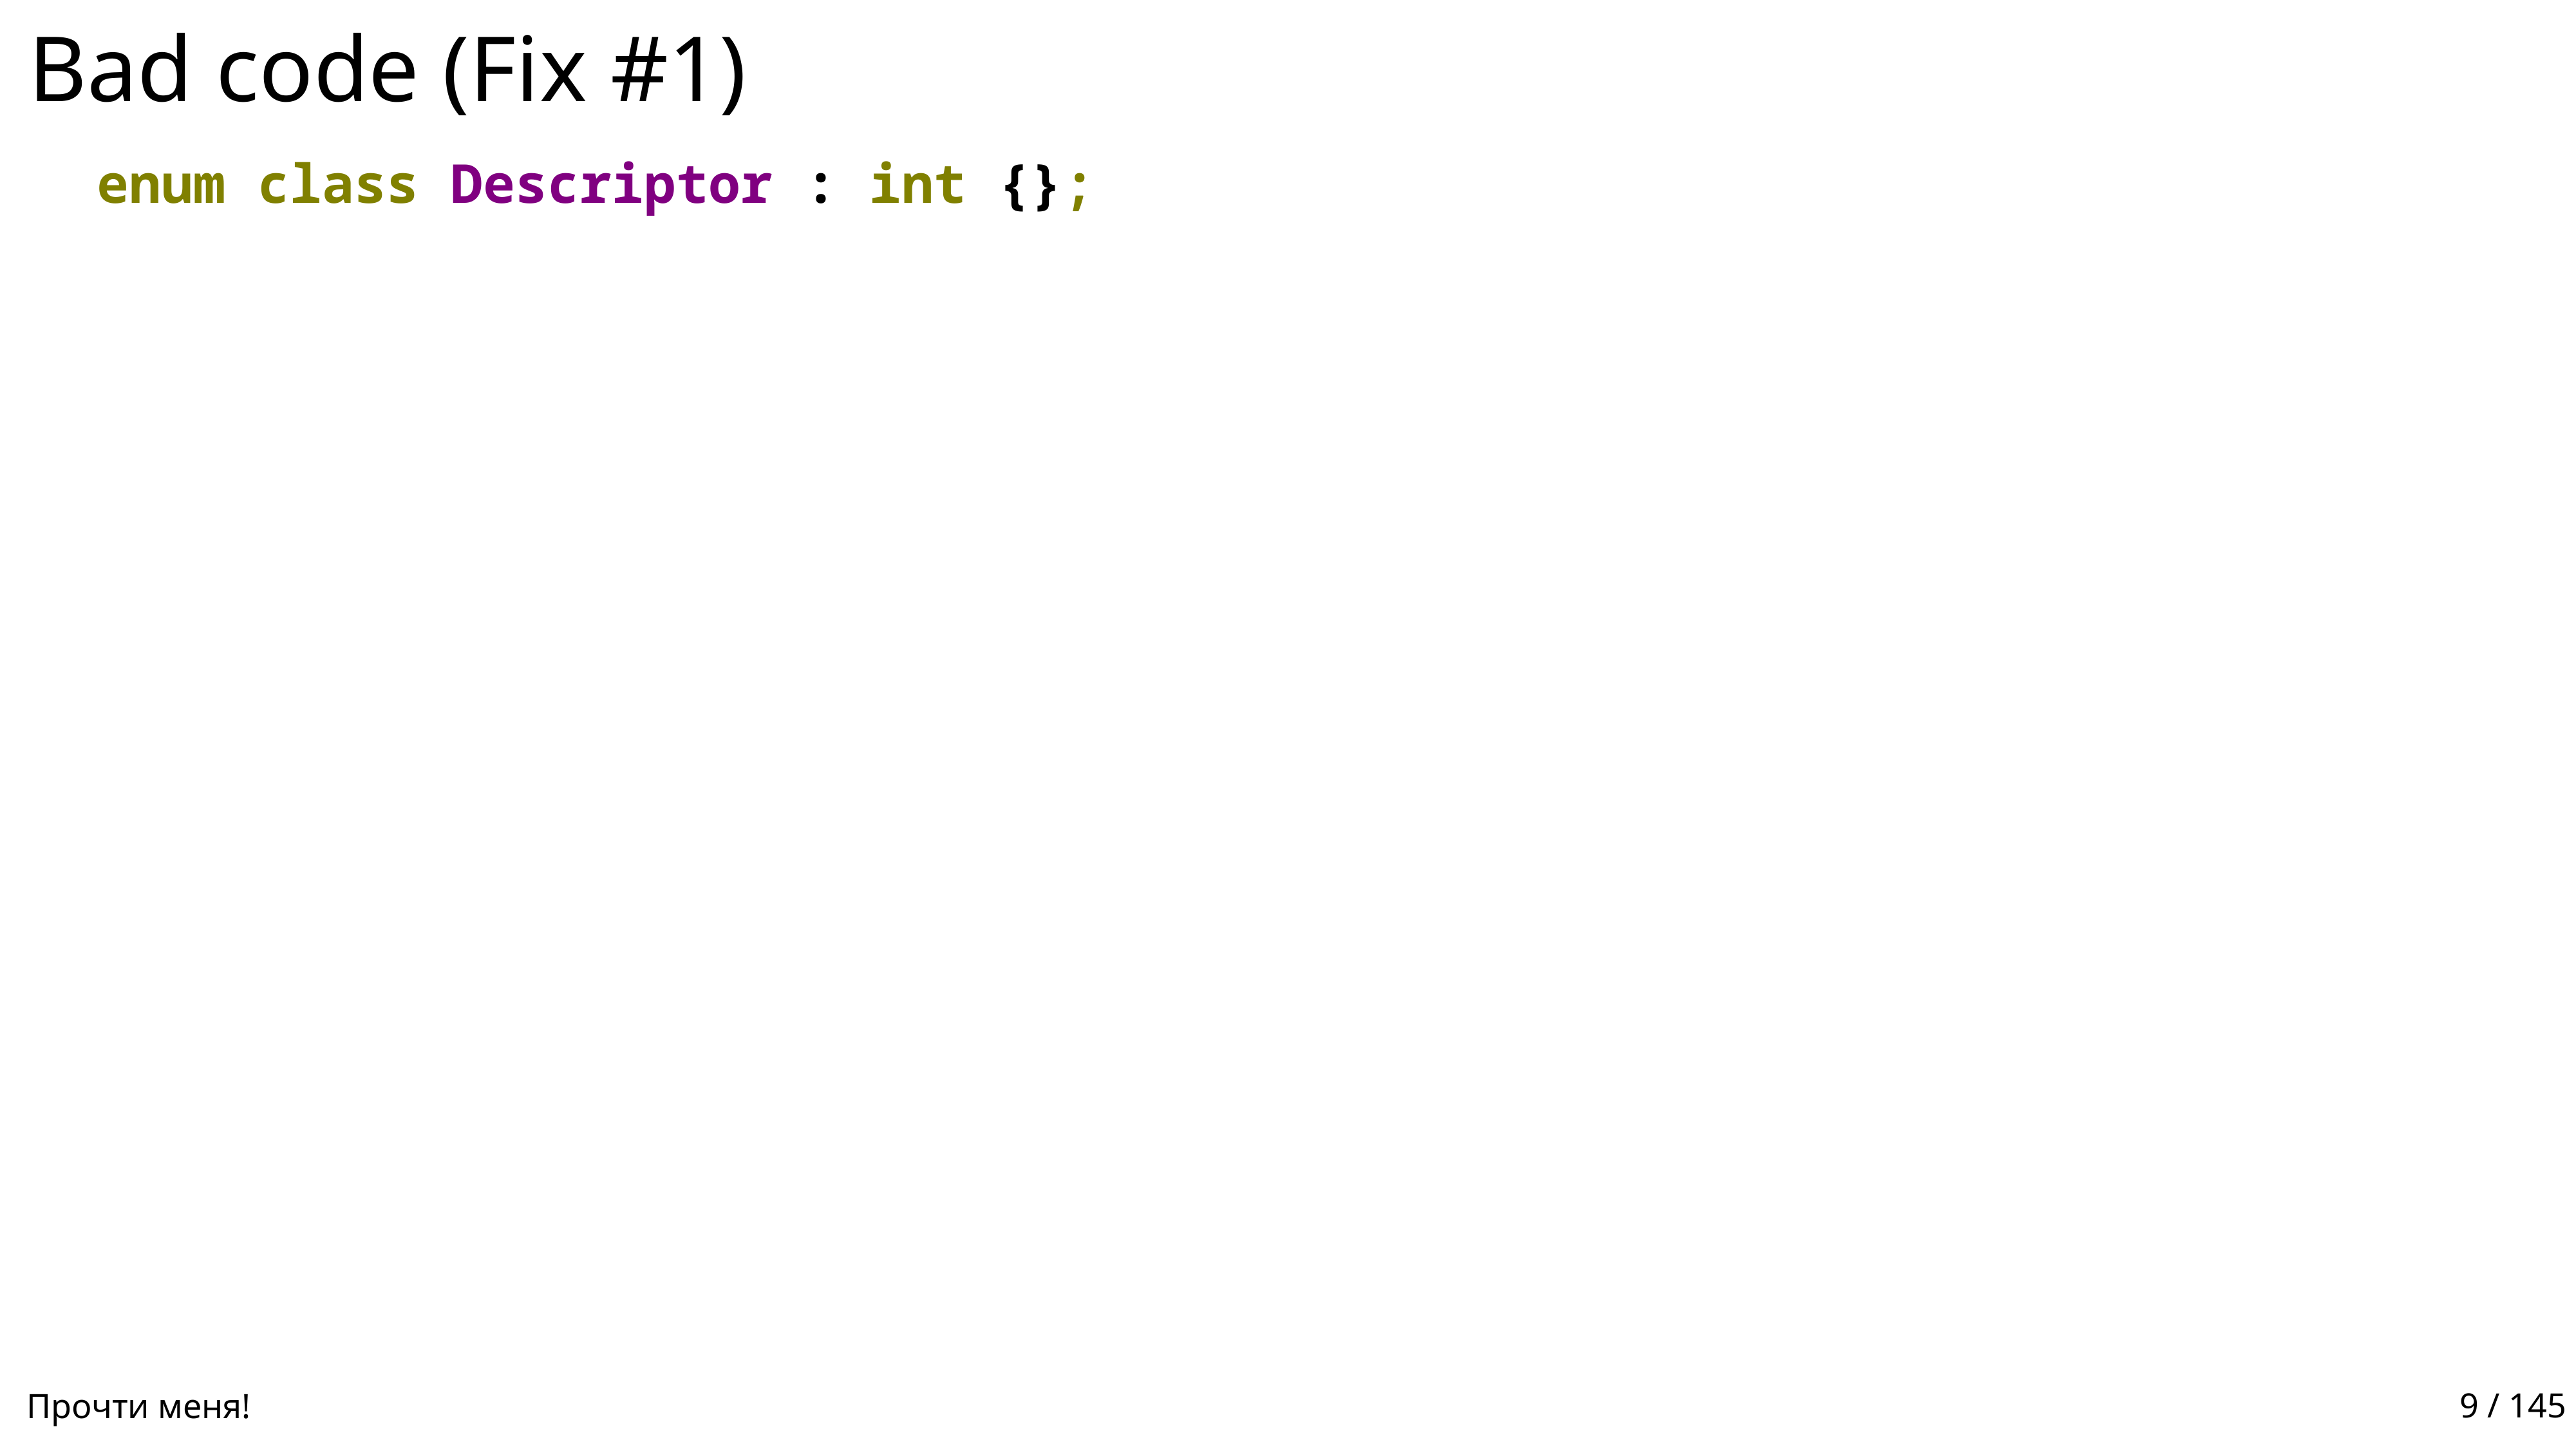

# Bad code (Fix #1)
enum class Descriptor : int {};
Прочти меня!